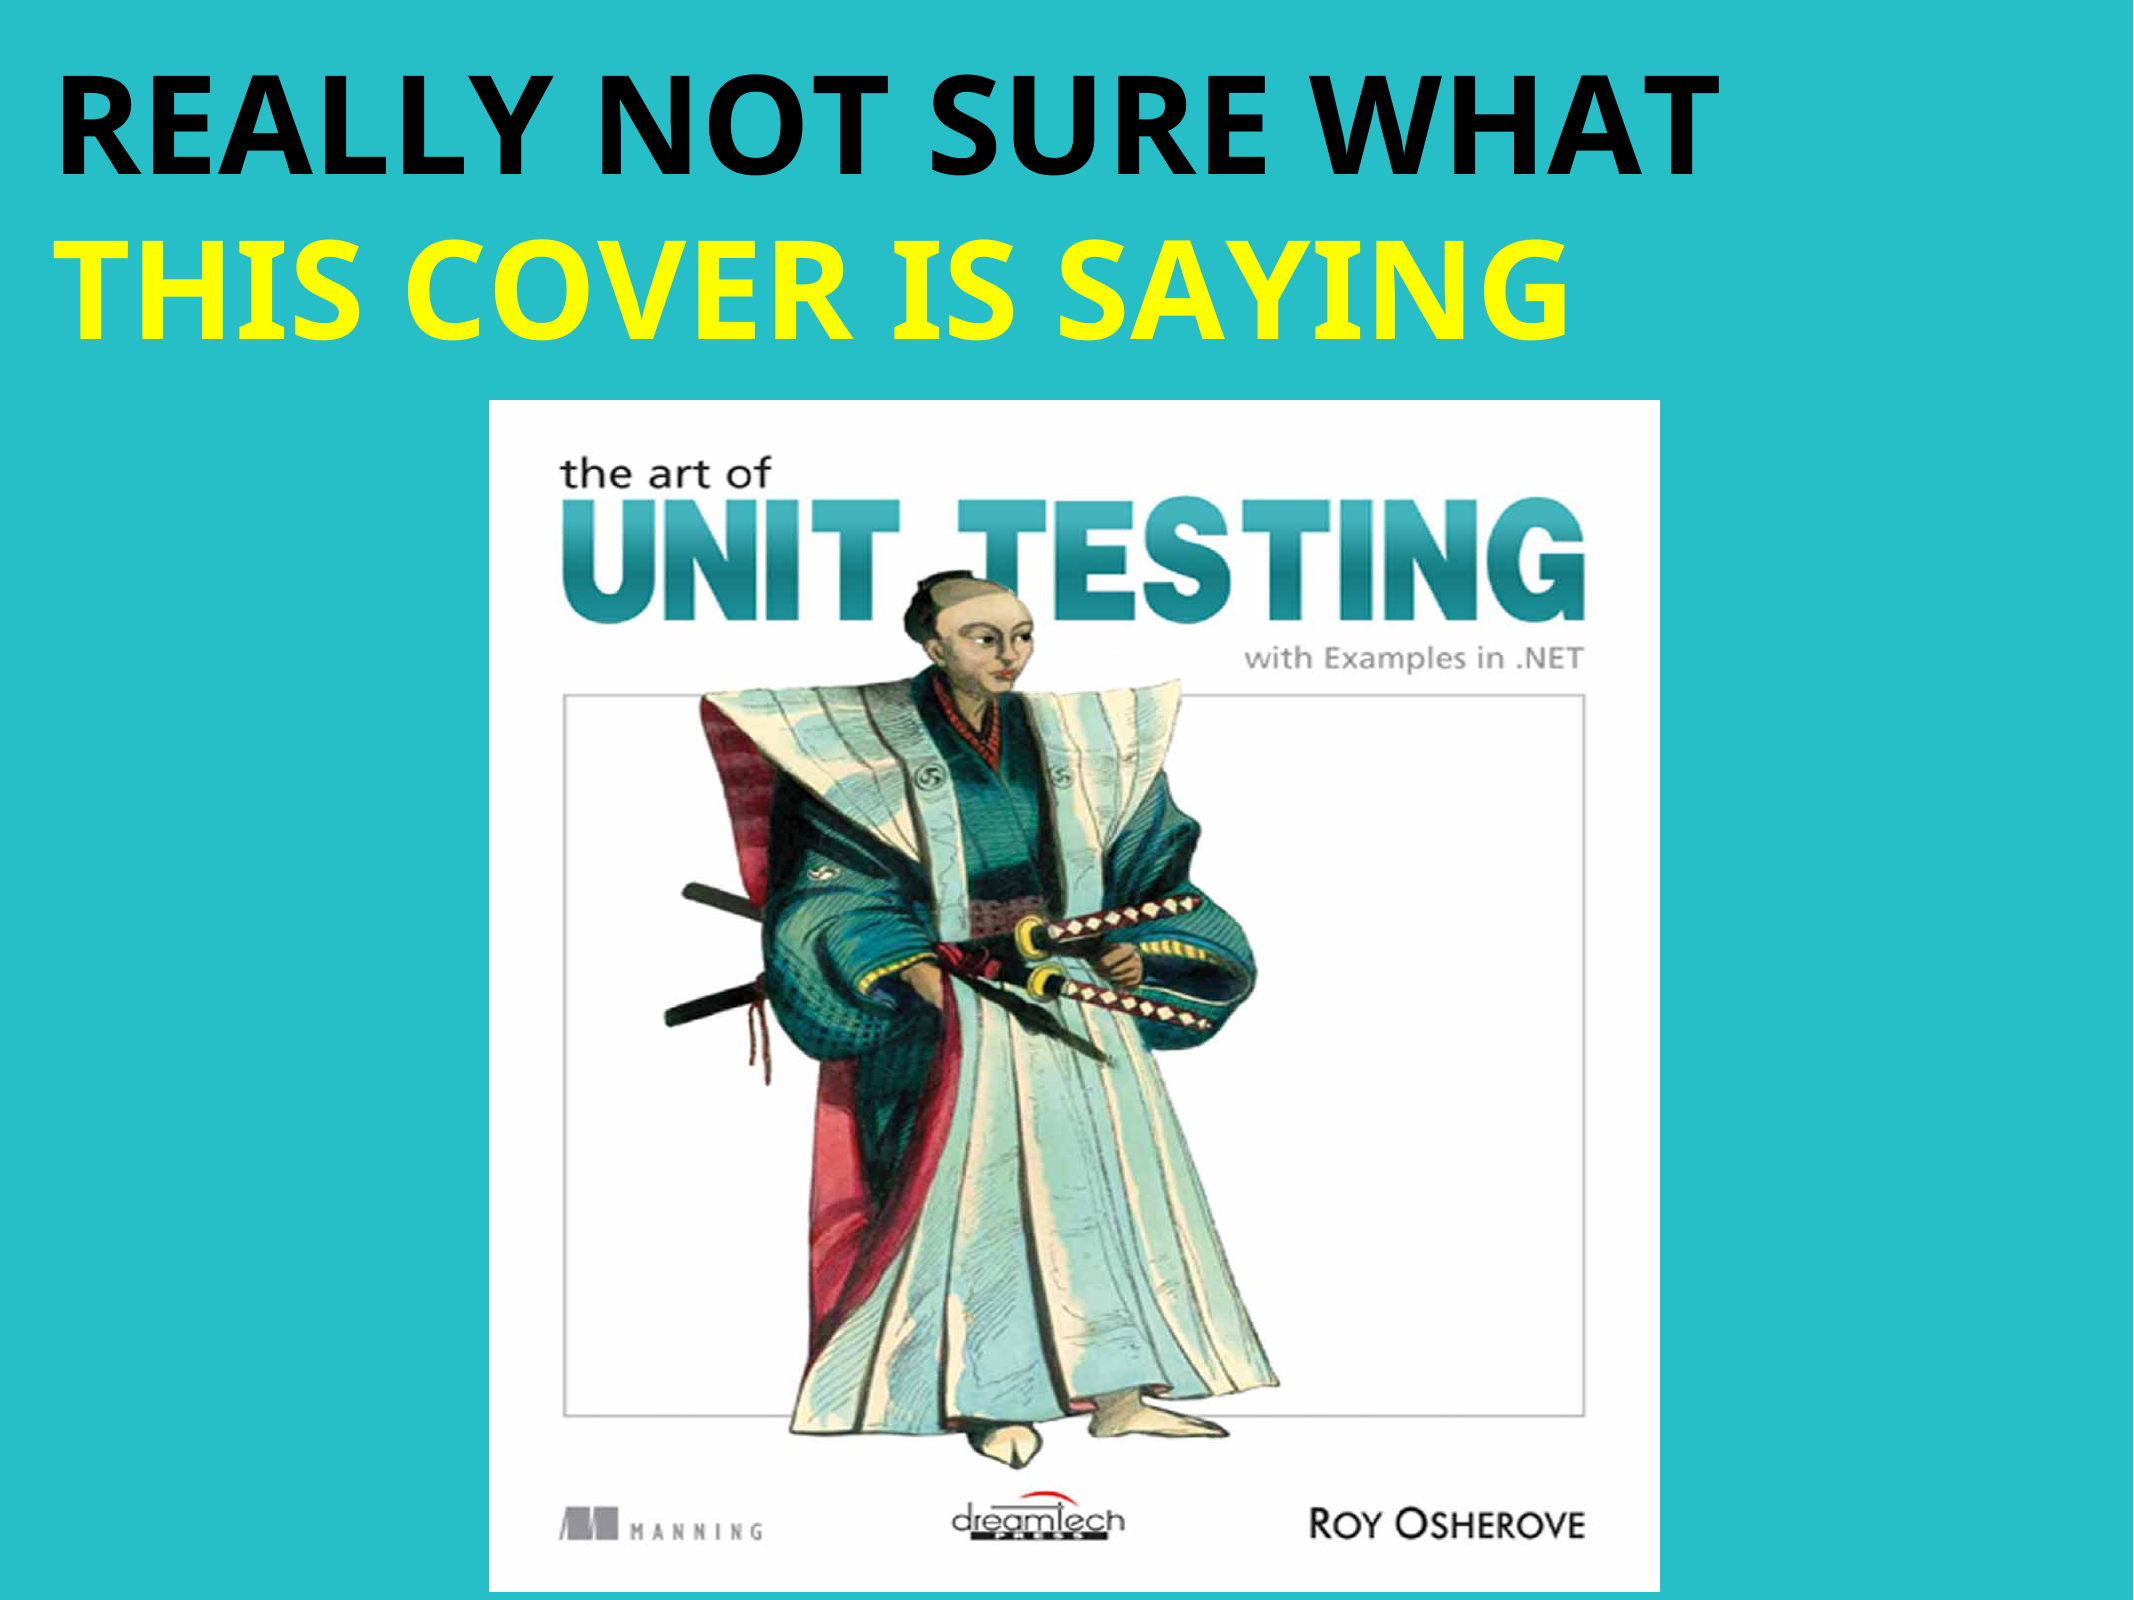

REALLY NOT SURE WHAT
THIS COVER IS SAYING